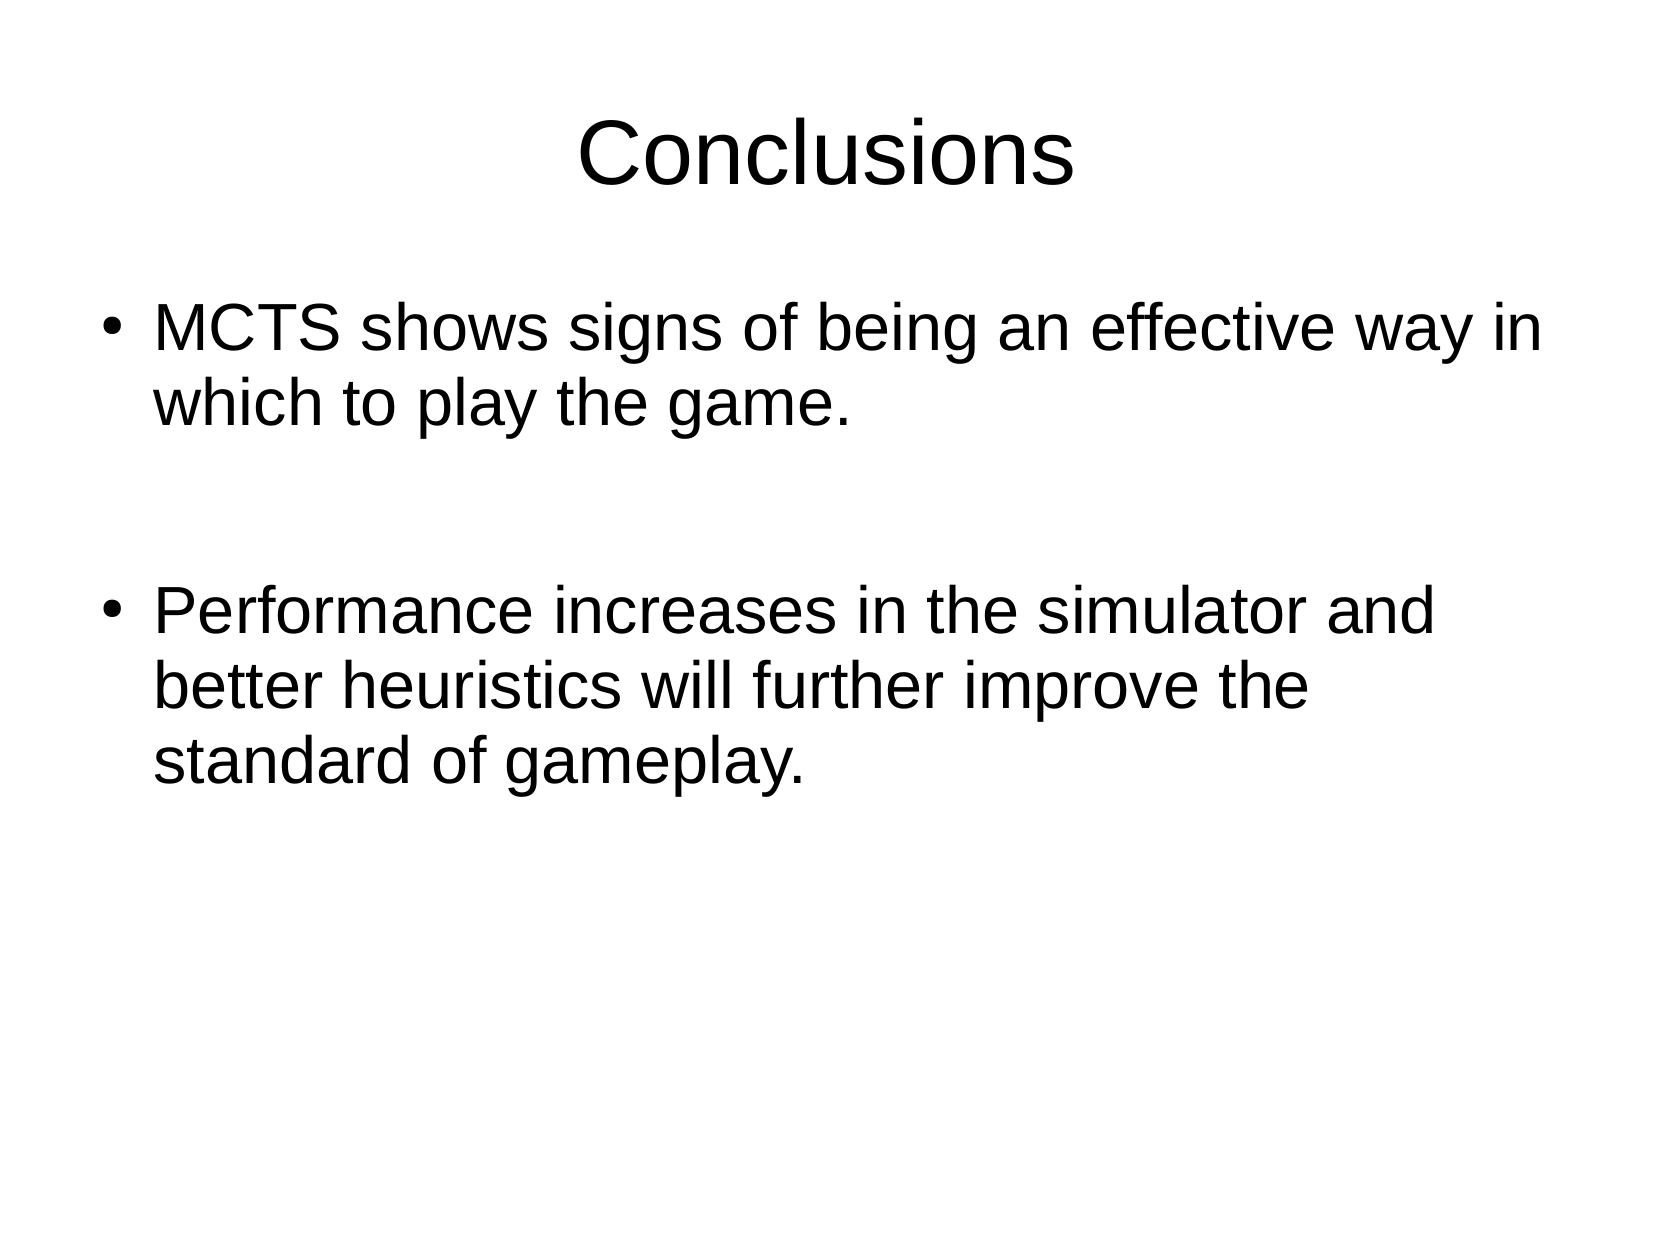

# Conclusions
MCTS shows signs of being an effective way in which to play the game.
Performance increases in the simulator and better heuristics will further improve the standard of gameplay.